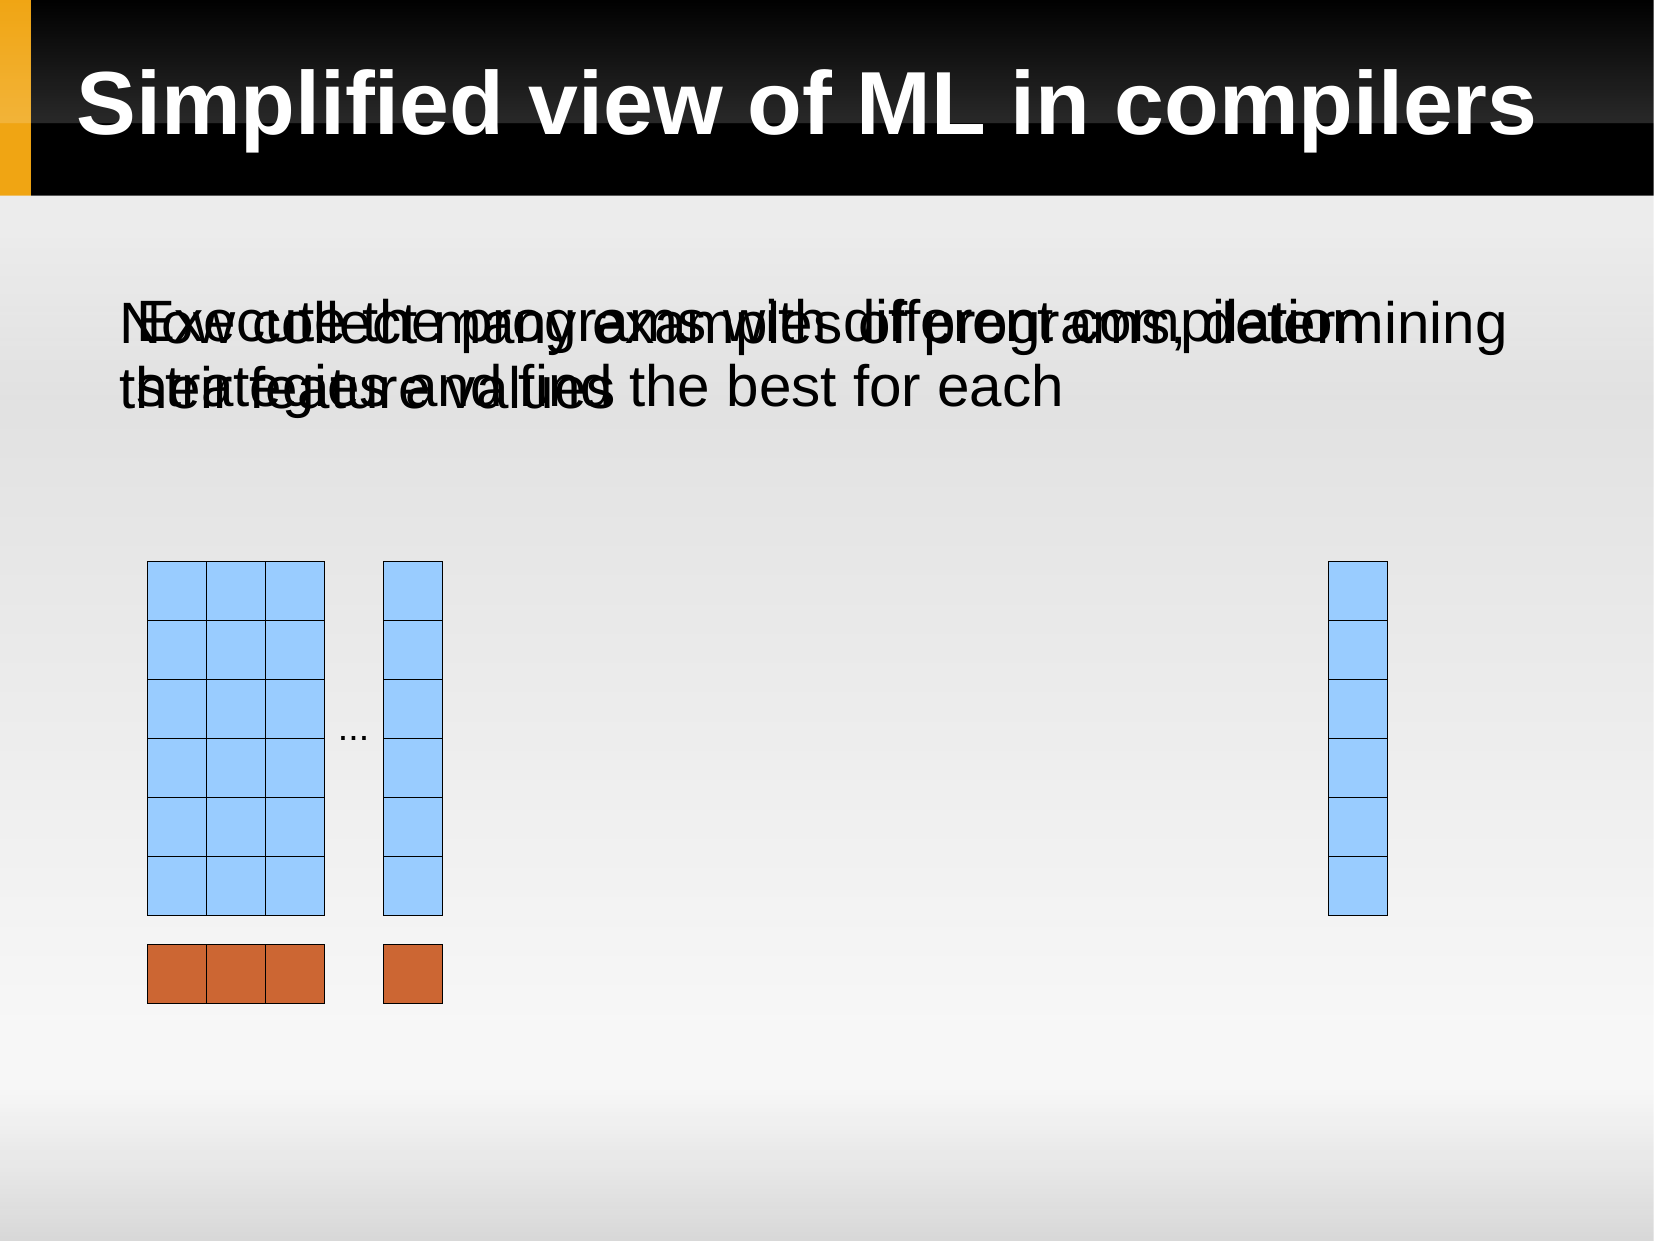

# Simplified view of ML in compilers
Execute the programs with different compilation
strategies and find the best for each
Now collect many examples of programs, determining
their feature values
...